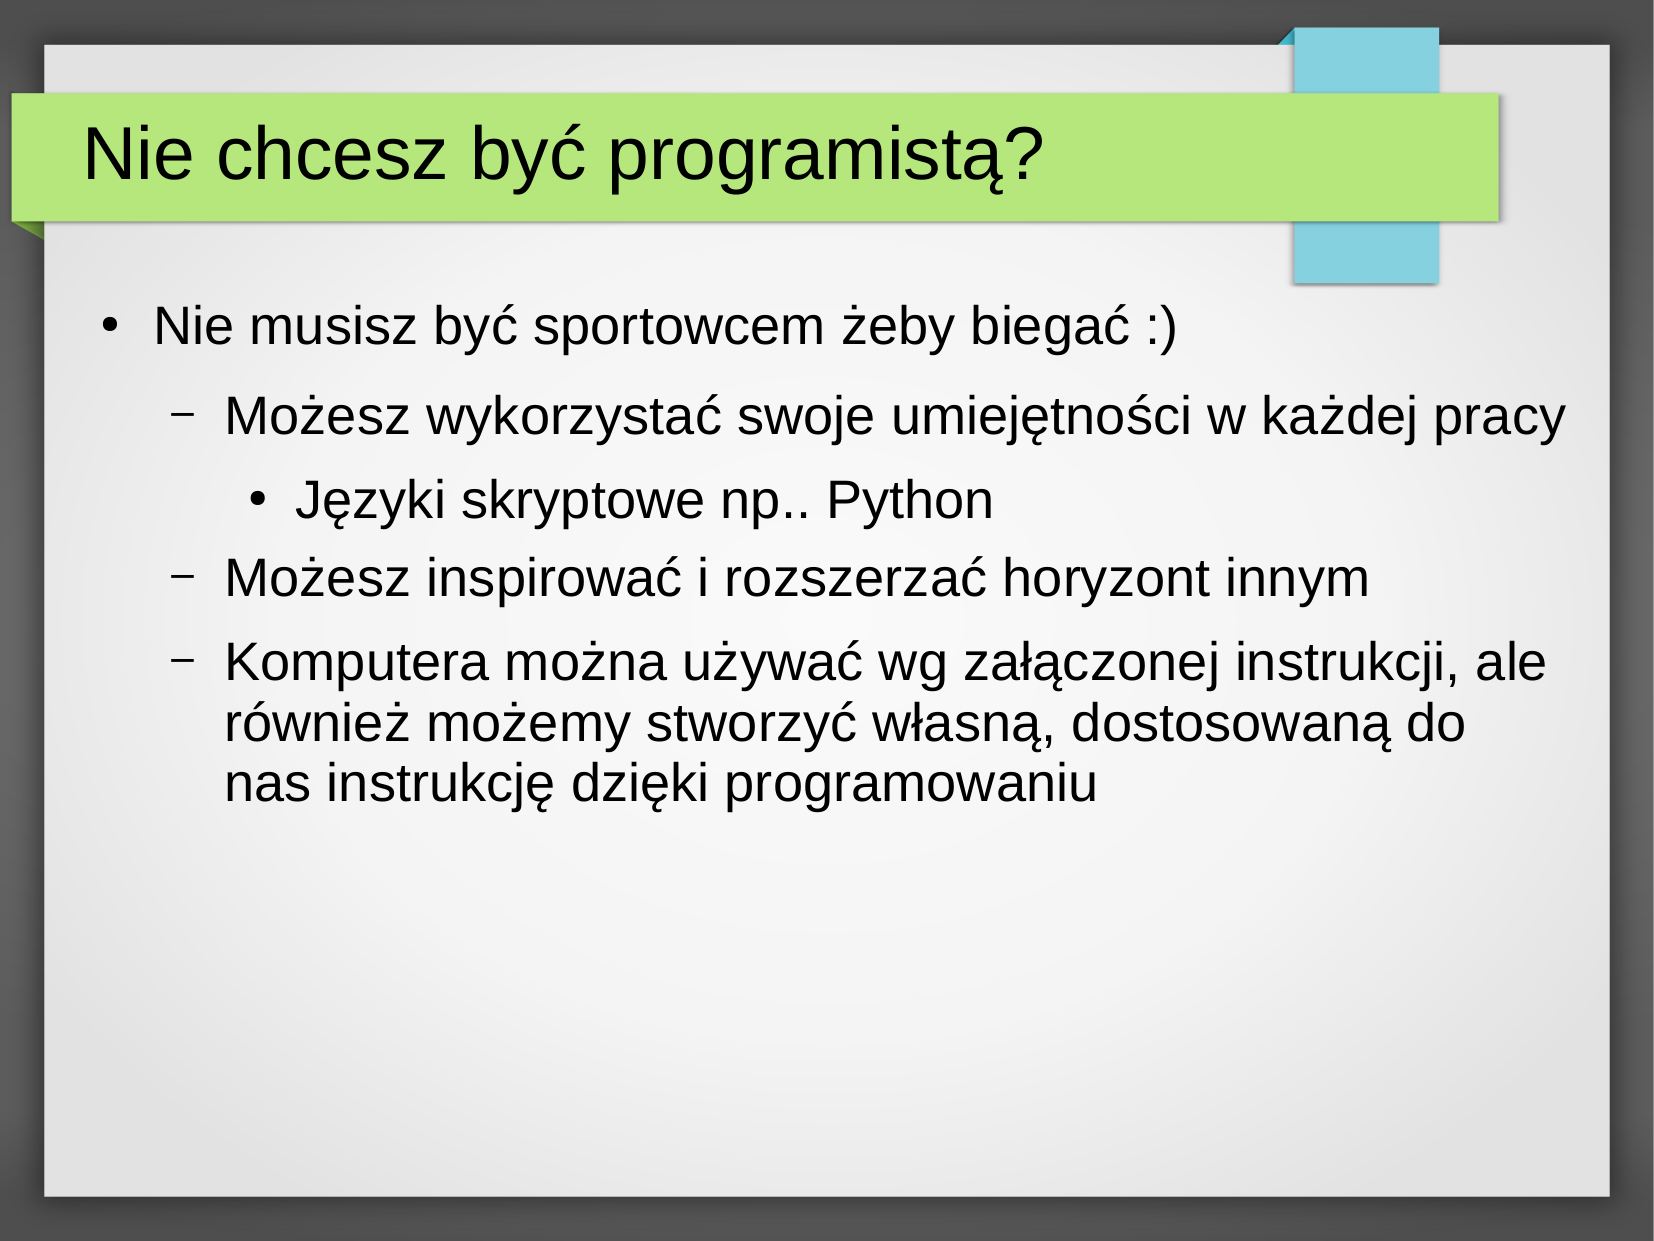

# Nie chcesz być programistą?
Nie musisz być sportowcem żeby biegać :)
Możesz wykorzystać swoje umiejętności w każdej pracy
Języki skryptowe np.. Python
Możesz inspirować i rozszerzać horyzont innym
Komputera można używać wg załączonej instrukcji, ale również możemy stworzyć własną, dostosowaną do nas instrukcję dzięki programowaniu